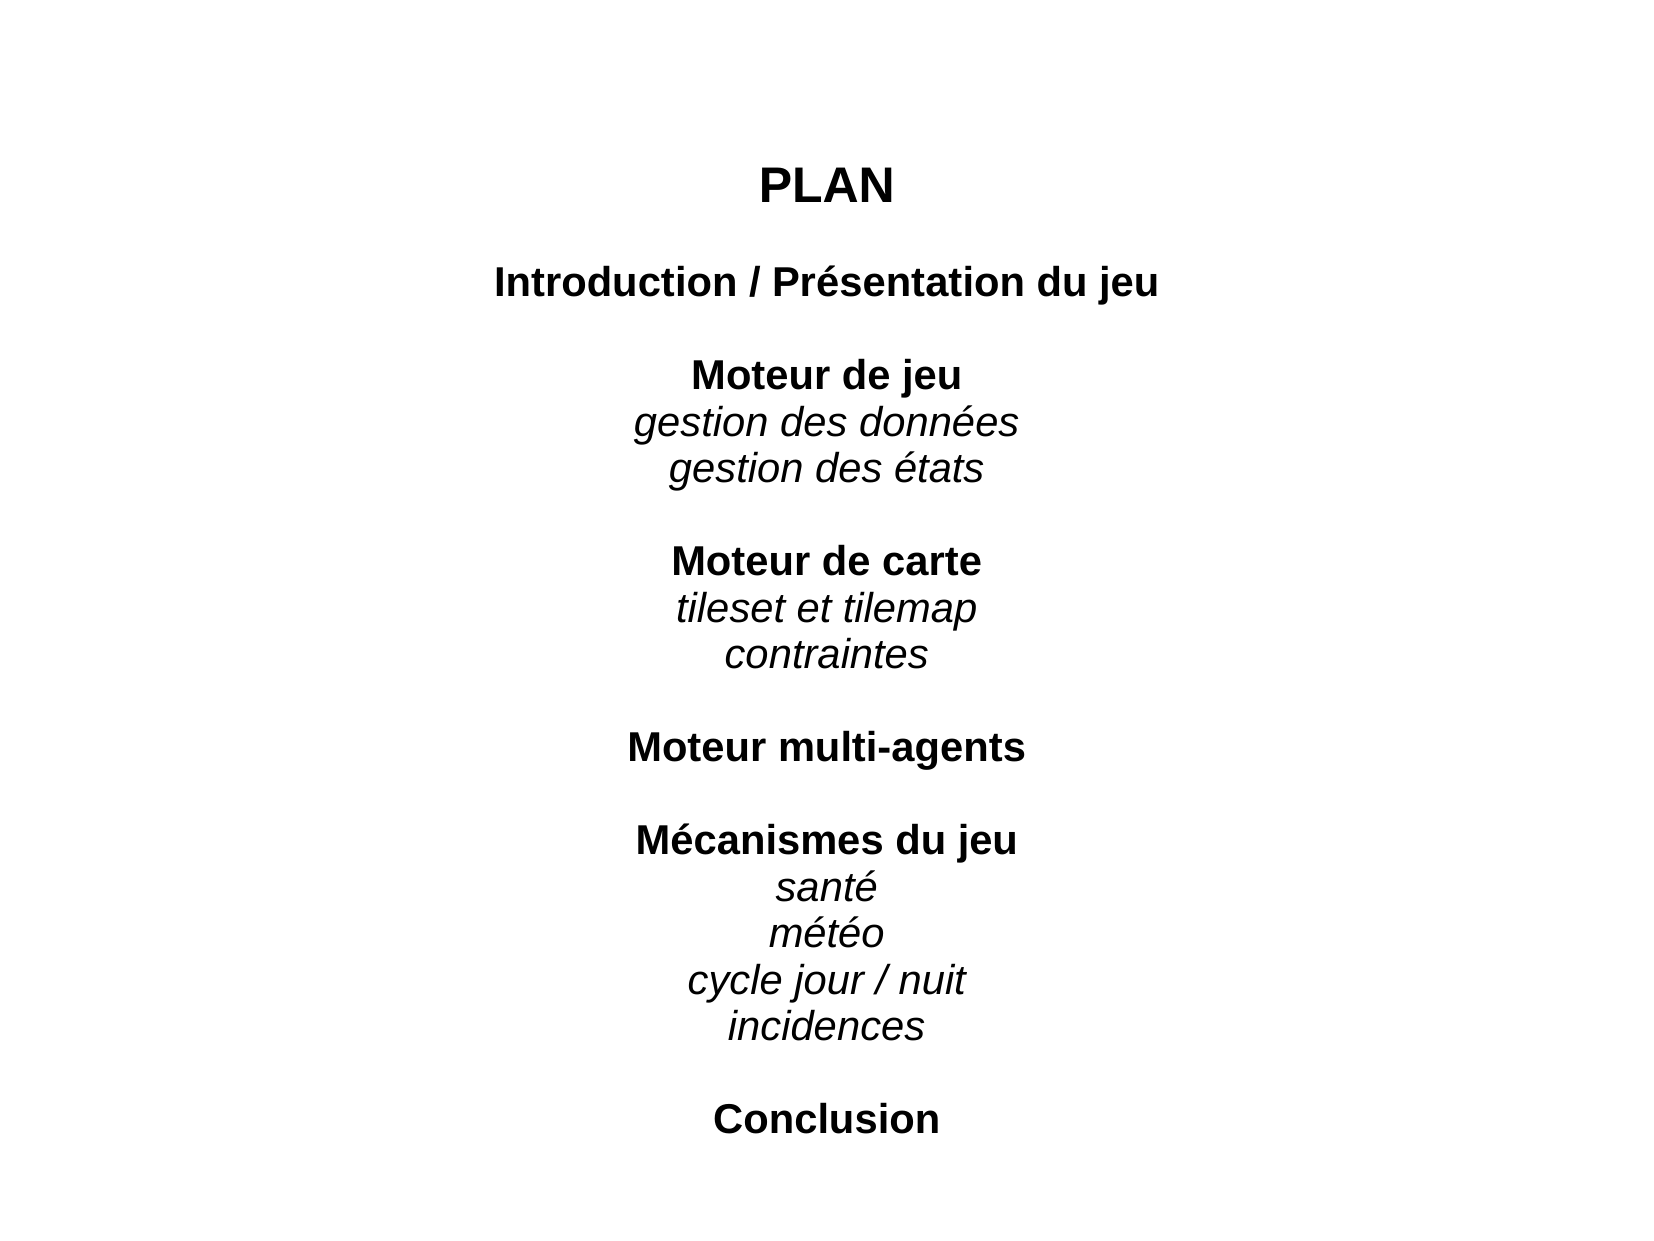

PLAN
Introduction / Présentation du jeu
Moteur de jeu
gestion des données
gestion des états
Moteur de carte
tileset et tilemap
contraintes
Moteur multi-agents
Mécanismes du jeu
santé
météo
cycle jour / nuit
incidences
Conclusion